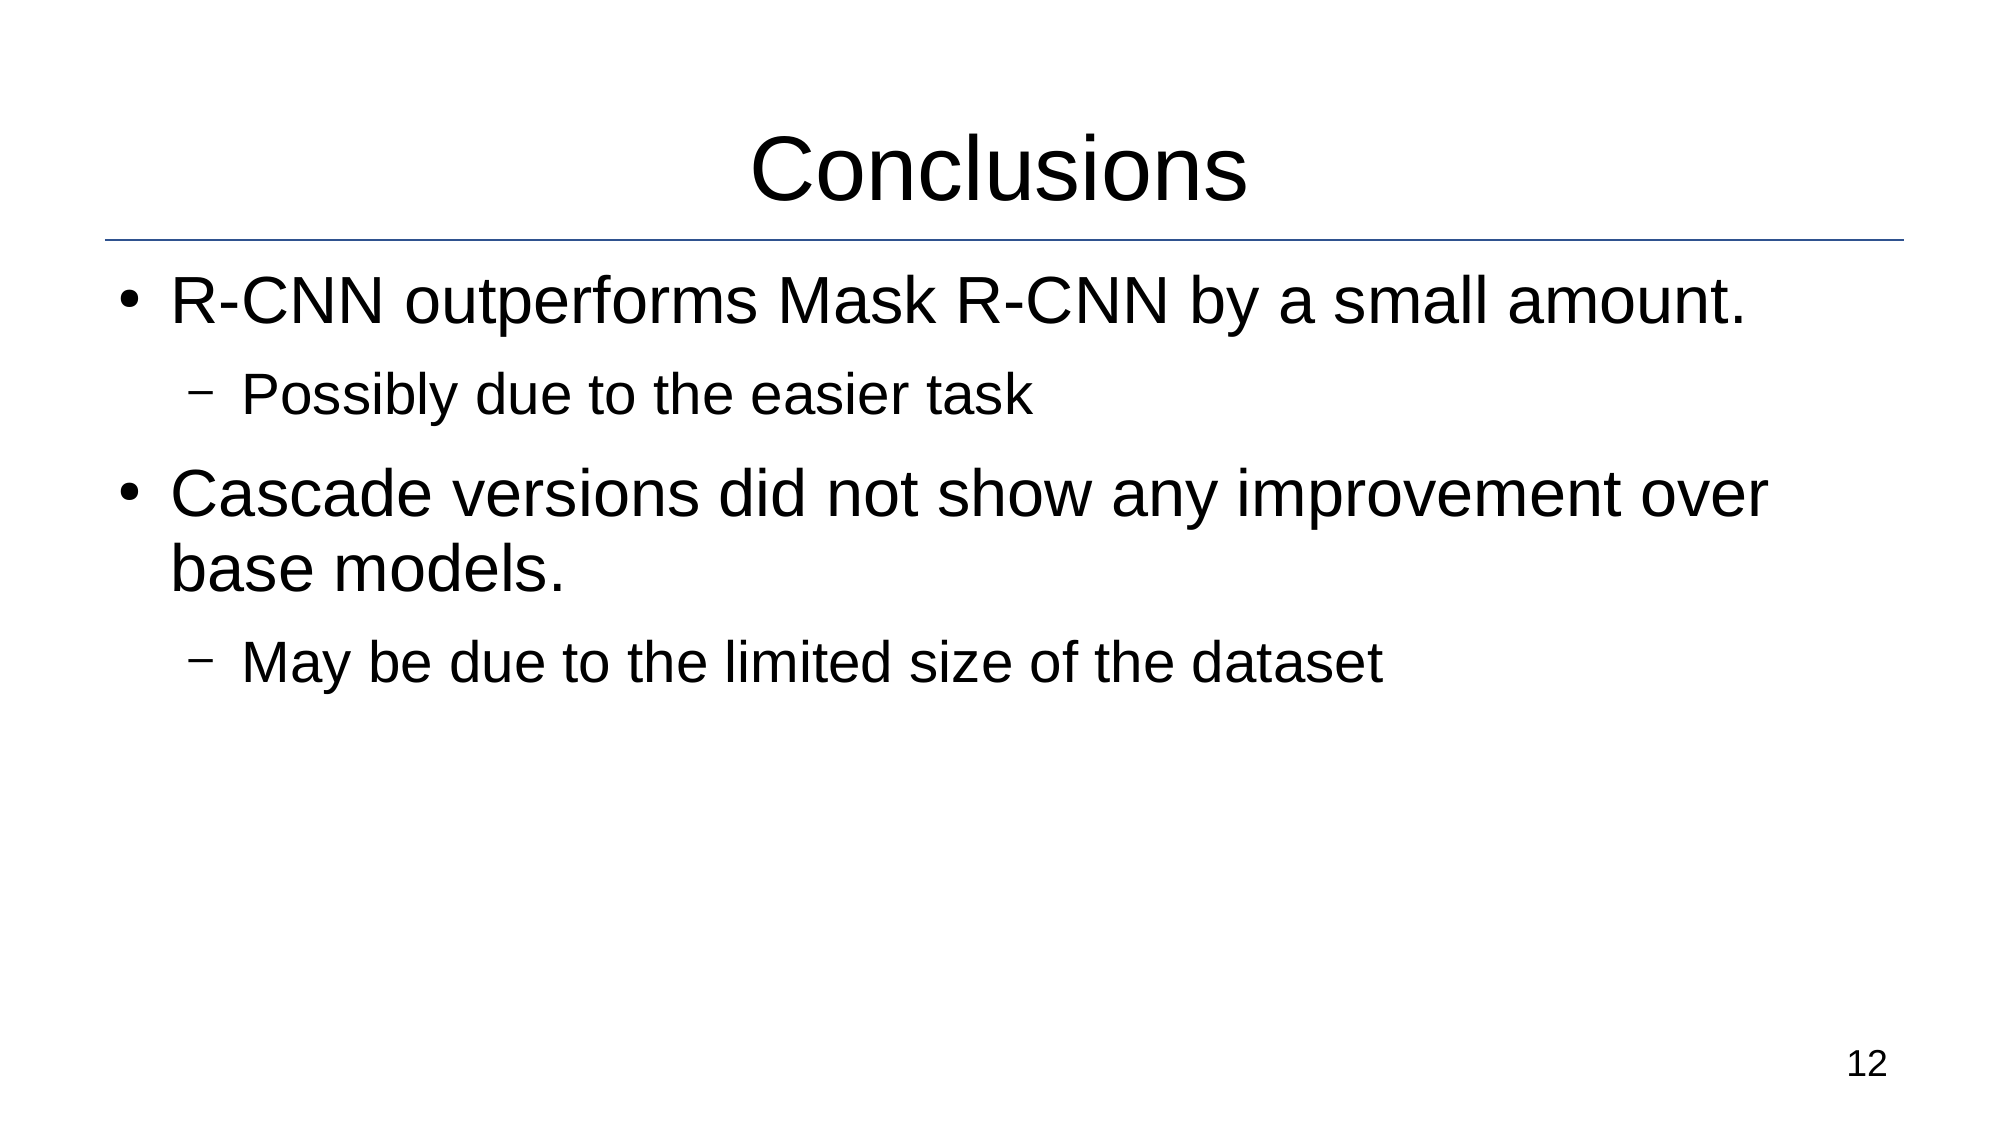

# Conclusions
R-CNN outperforms Mask R-CNN by a small amount.
Possibly due to the easier task
Cascade versions did not show any improvement over base models.
May be due to the limited size of the dataset